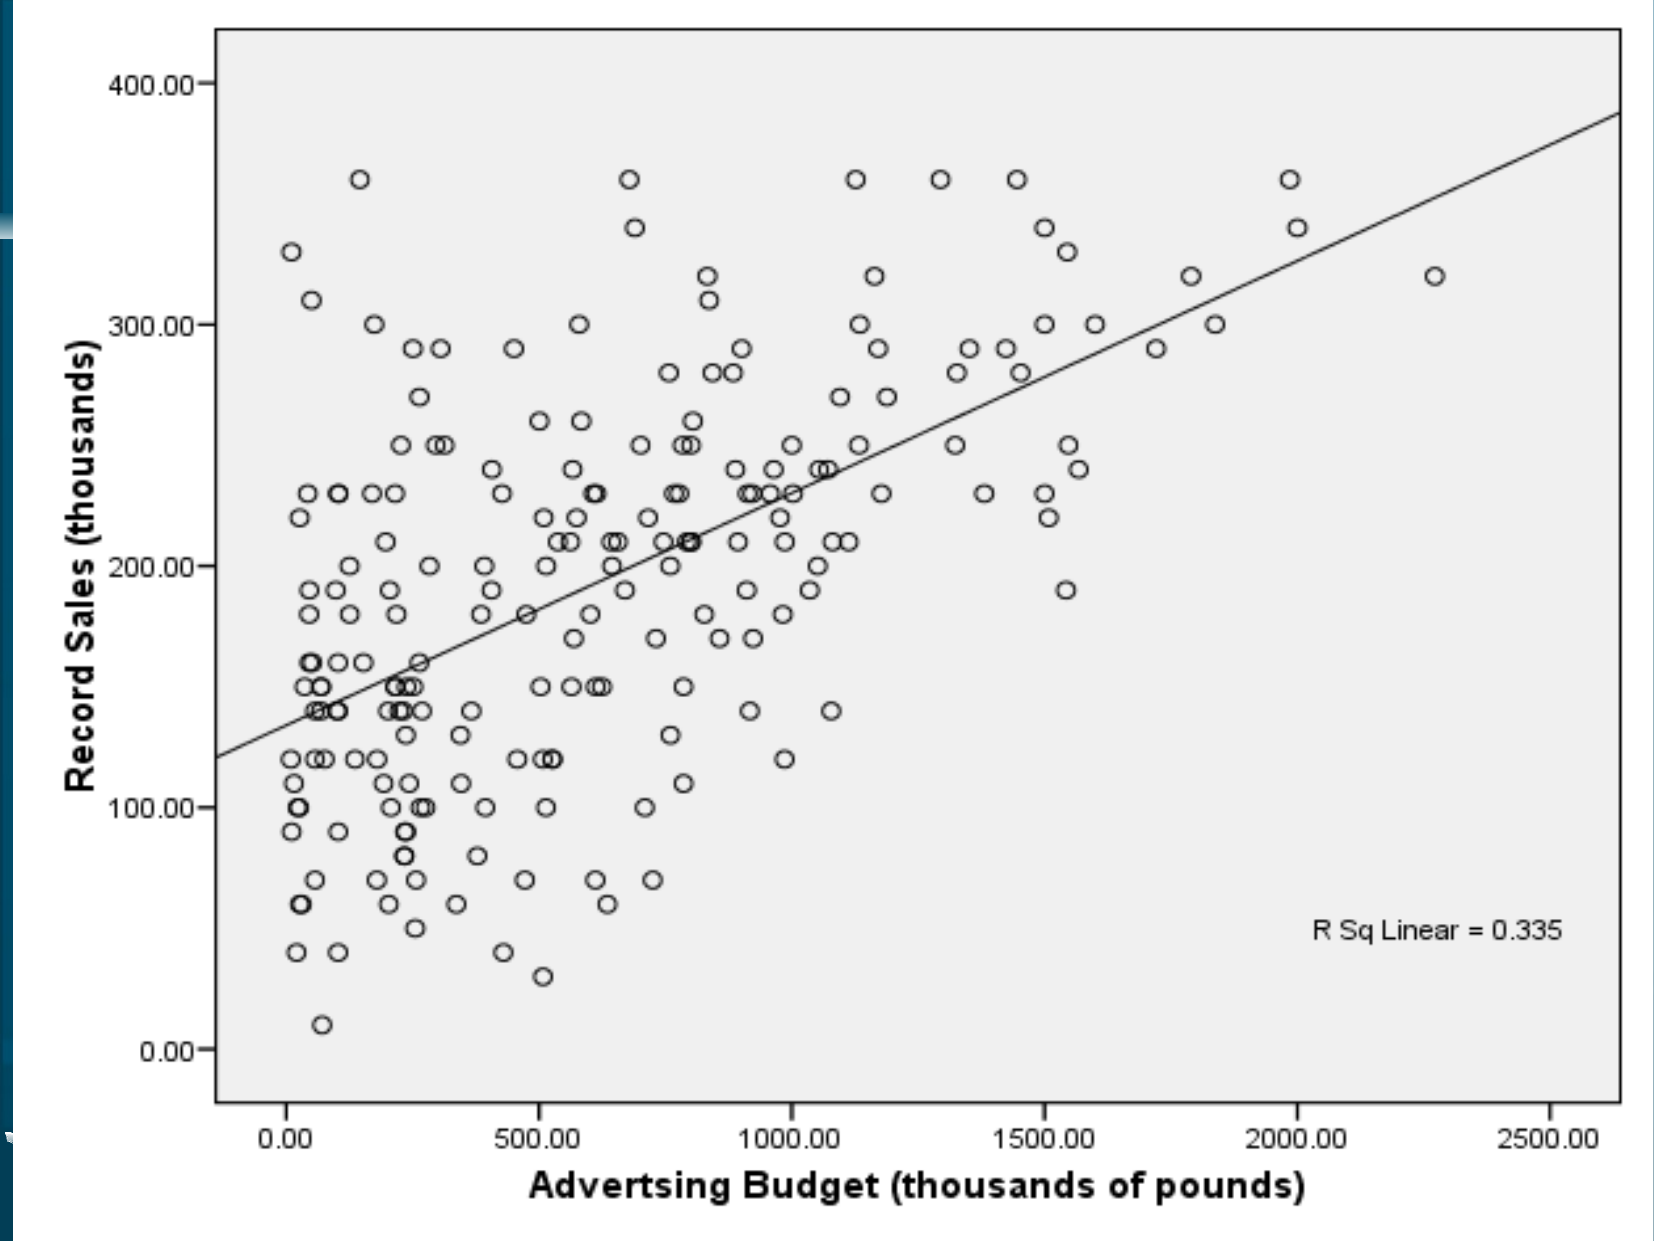

#
CPSY501: multiple regression
2 Oct 2009
16